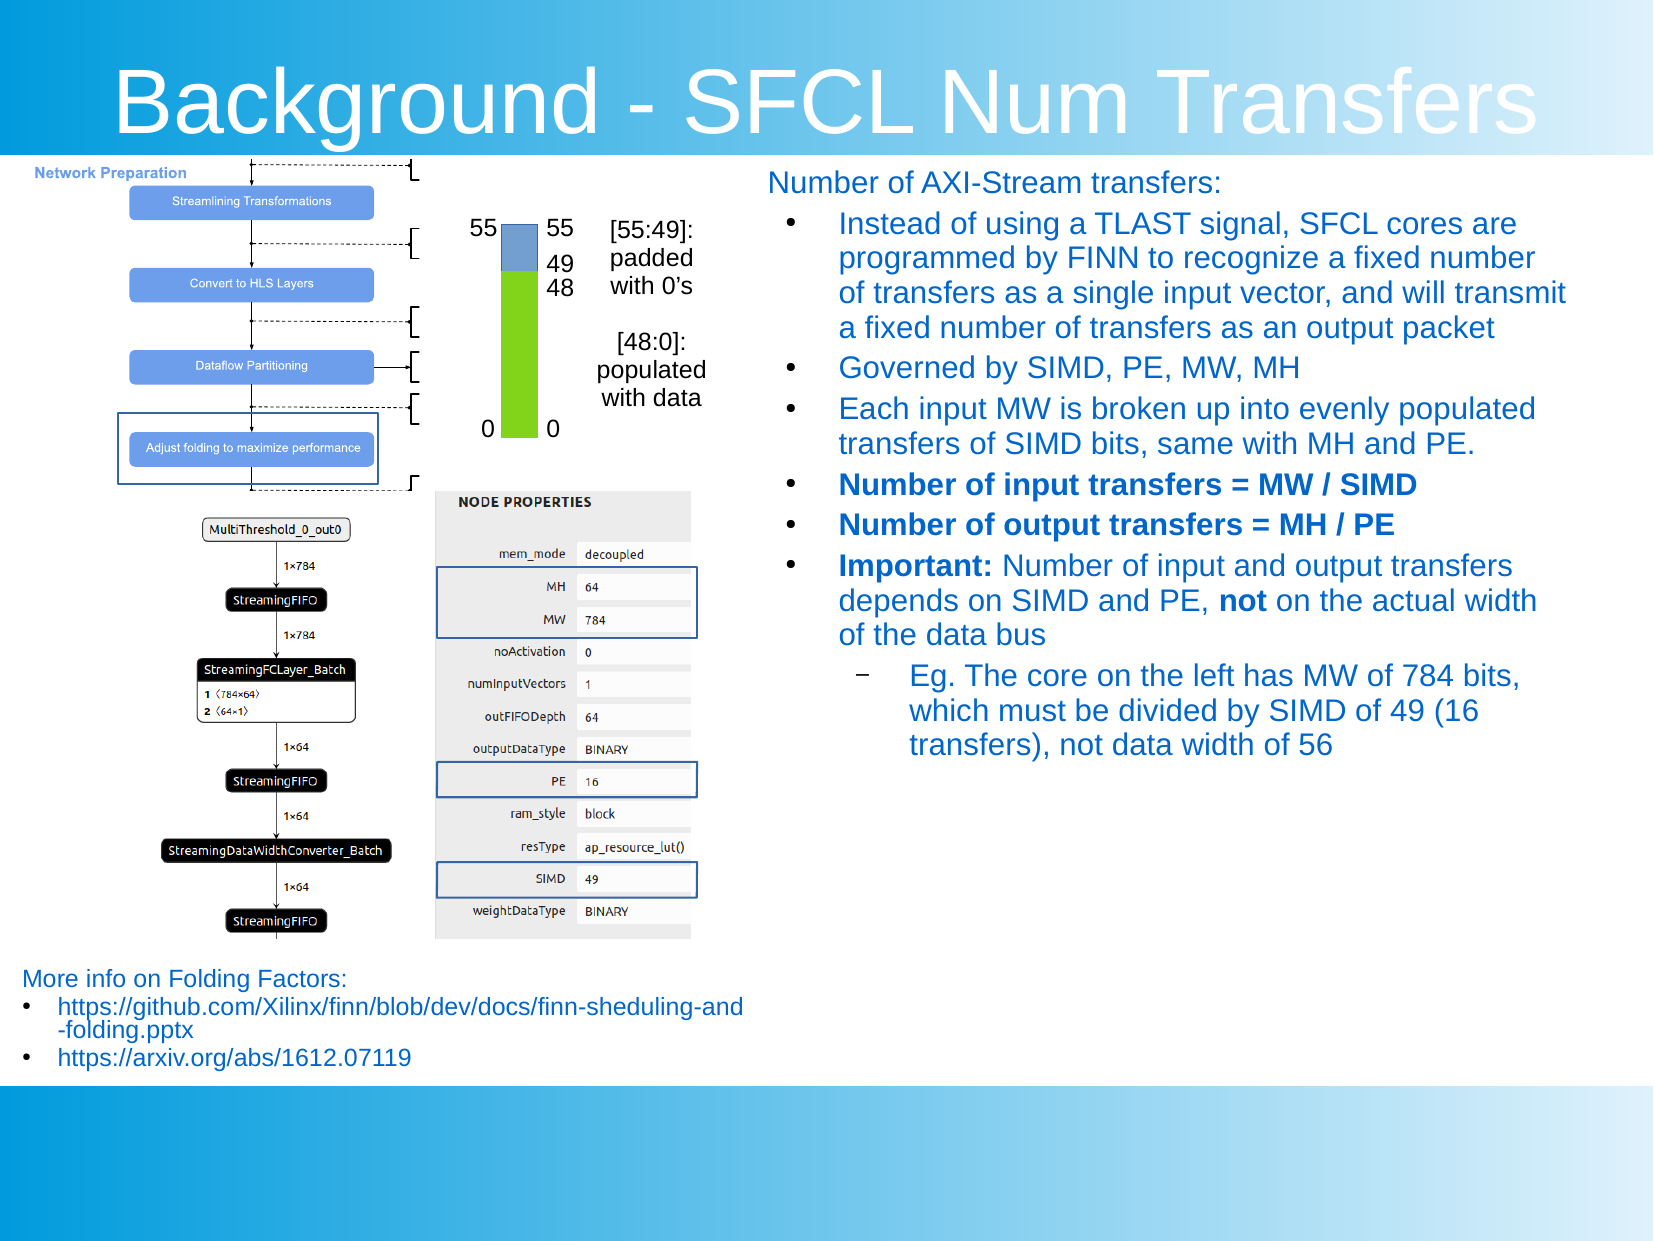

# Background - SFCL Num Transfers
Number of AXI-Stream transfers:
Instead of using a TLAST signal, SFCL cores are programmed by FINN to recognize a fixed number of transfers as a single input vector, and will transmit a fixed number of transfers as an output packet
Governed by SIMD, PE, MW, MH
Each input MW is broken up into evenly populated transfers of SIMD bits, same with MH and PE.
Number of input transfers = MW / SIMD
Number of output transfers = MH / PE
Important: Number of input and output transfers depends on SIMD and PE, not on the actual width of the data bus
Eg. The core on the left has MW of 784 bits, which must be divided by SIMD of 49 (16 transfers), not data width of 56
55
55
[55:49]: padded with 0’s
49
48
[48:0]: populated with data
0
0
More info on Folding Factors:
https://github.com/Xilinx/finn/blob/dev/docs/finn-sheduling-and-folding.pptx
https://arxiv.org/abs/1612.07119